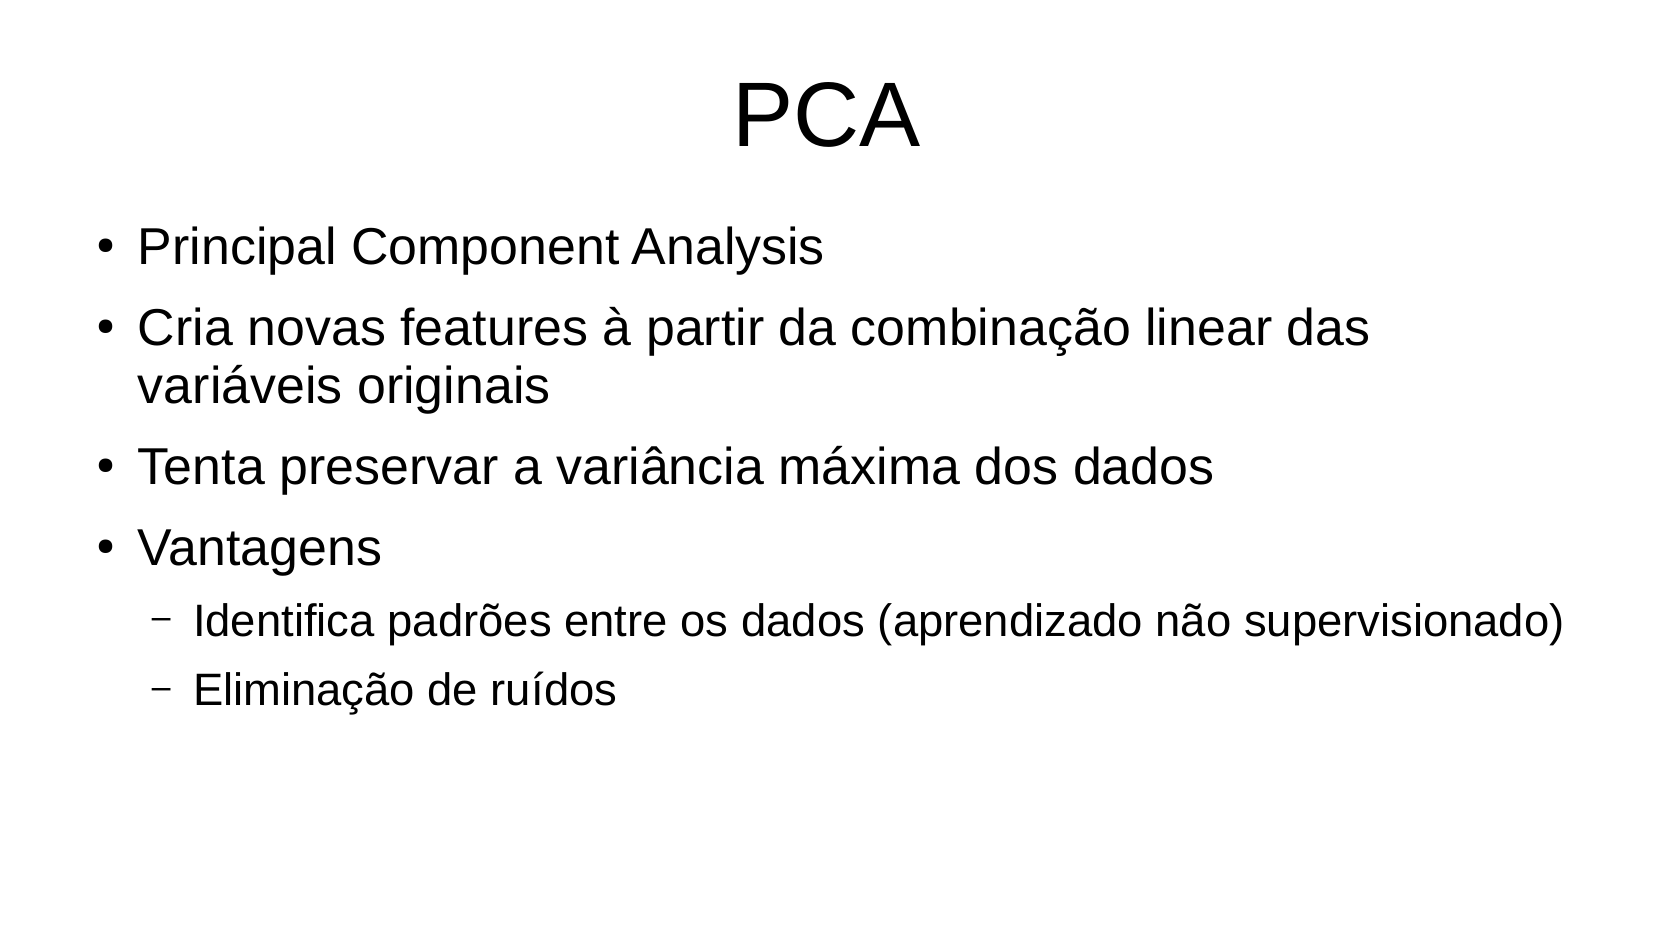

# PCA
Principal Component Analysis
Cria novas features à partir da combinação linear das variáveis originais
Tenta preservar a variância máxima dos dados
Vantagens
Identifica padrões entre os dados (aprendizado não supervisionado)
Eliminação de ruídos